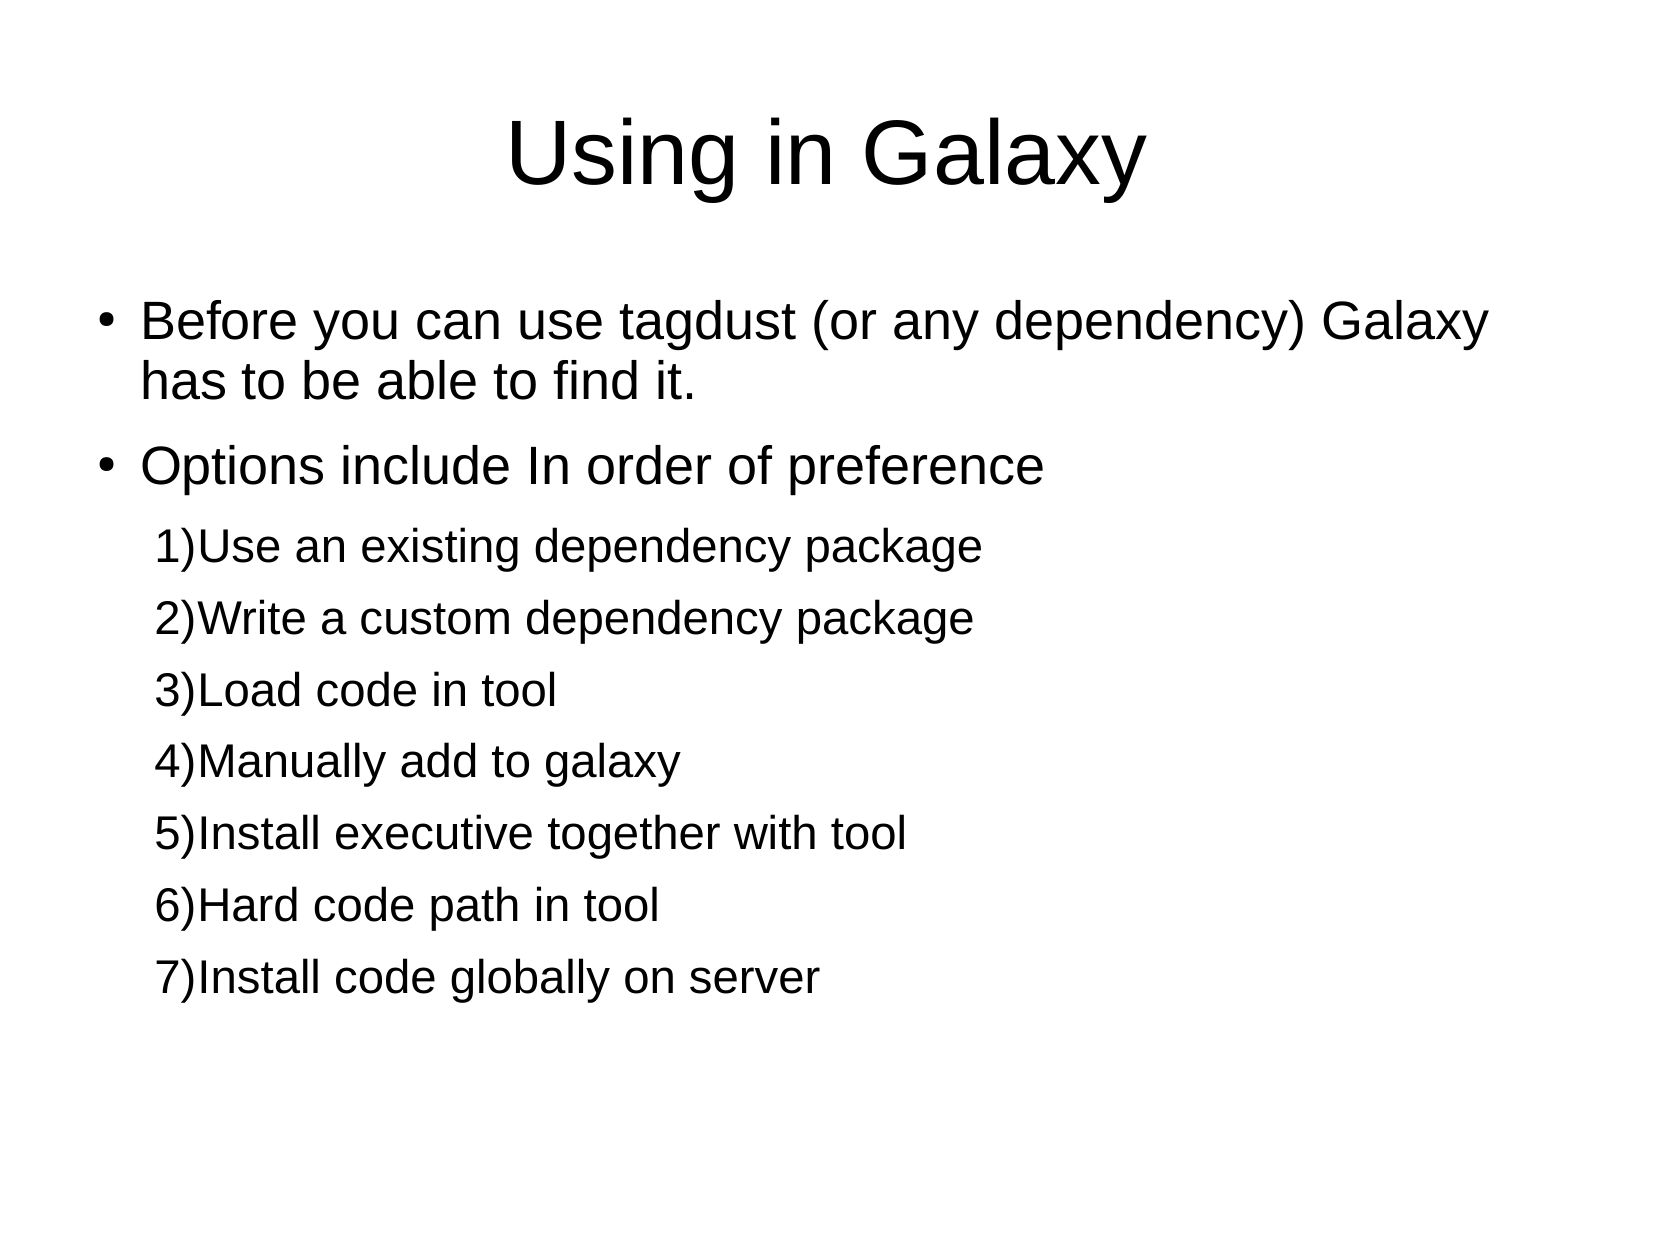

# Using in Galaxy
Before you can use tagdust (or any dependency) Galaxy has to be able to find it.
Options include In order of preference
Use an existing dependency package
Write a custom dependency package
Load code in tool
Manually add to galaxy
Install executive together with tool
Hard code path in tool
Install code globally on server